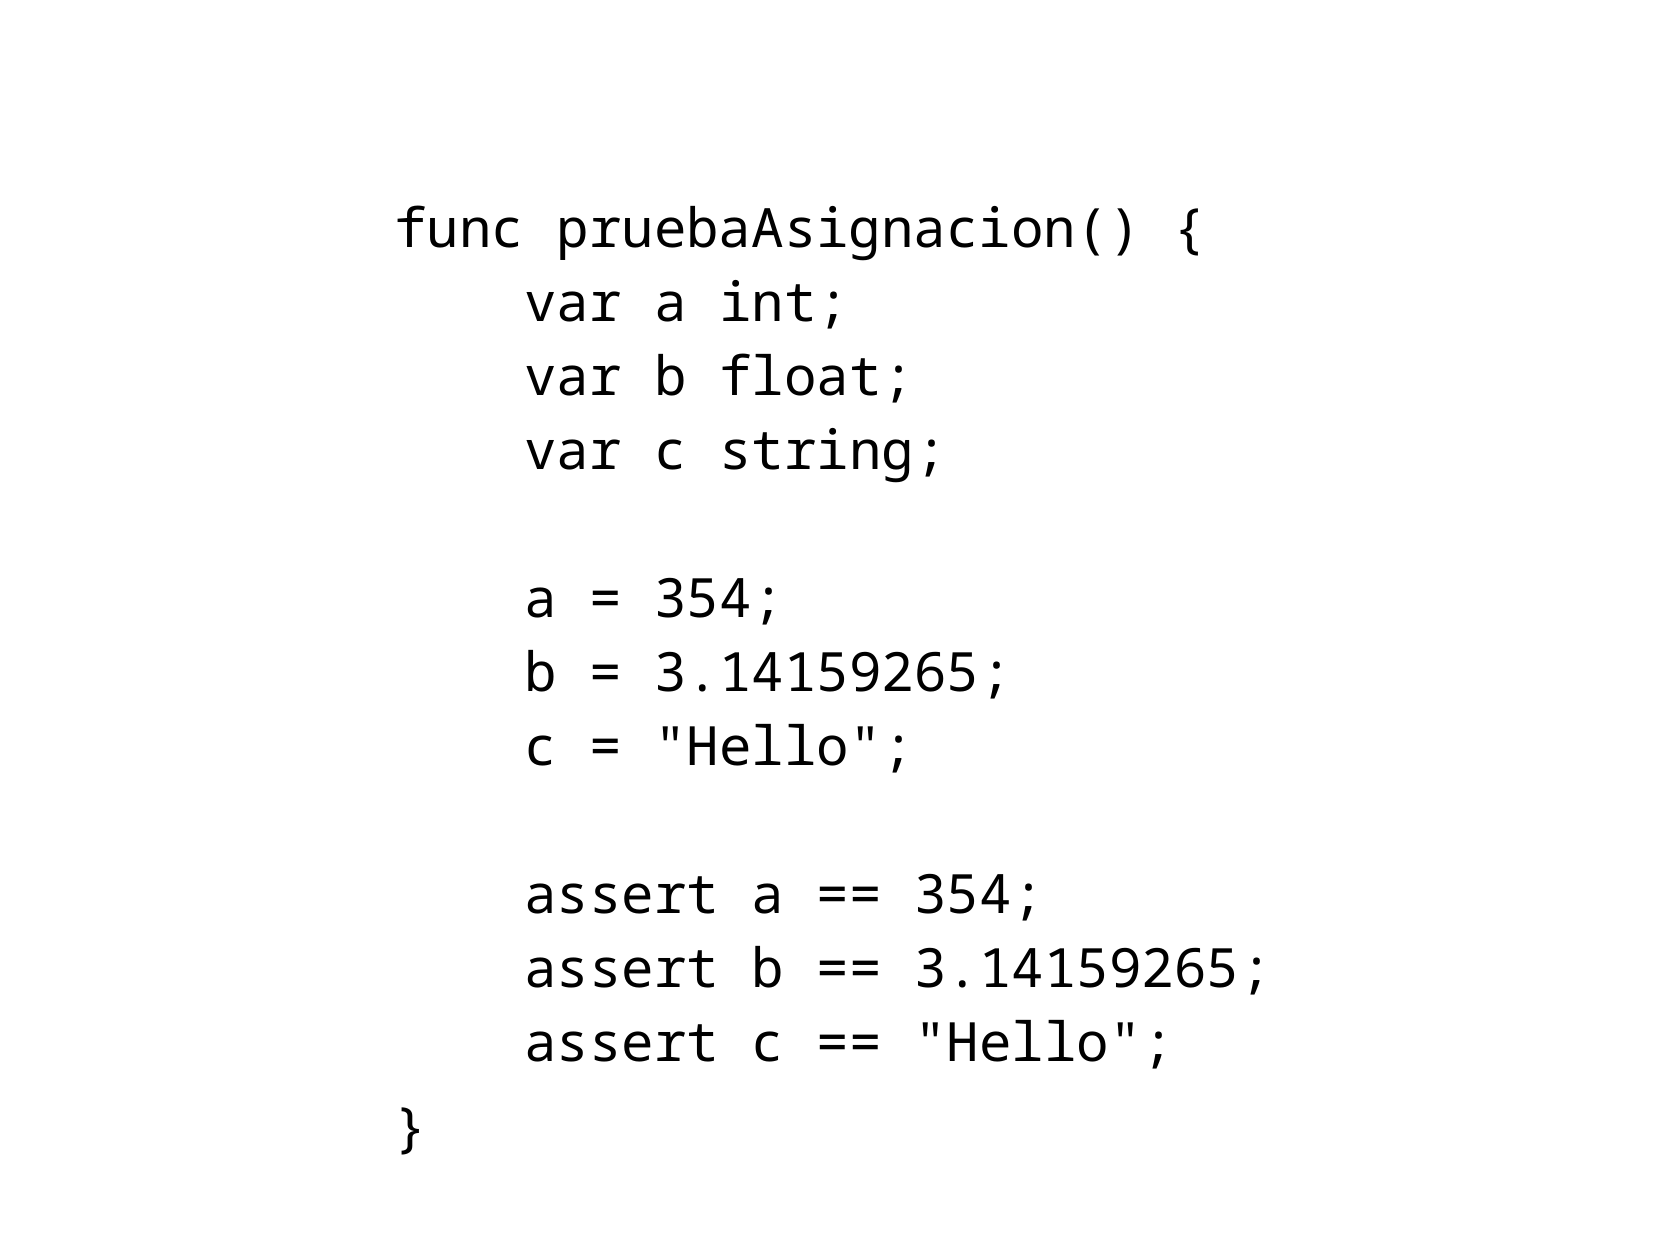

func pruebaAsignacion() {
 var a int;
 var b float;
 var c string;
 a = 354;
 b = 3.14159265;
 c = "Hello";
 assert a == 354;
 assert b == 3.14159265;
 assert c == "Hello";
}